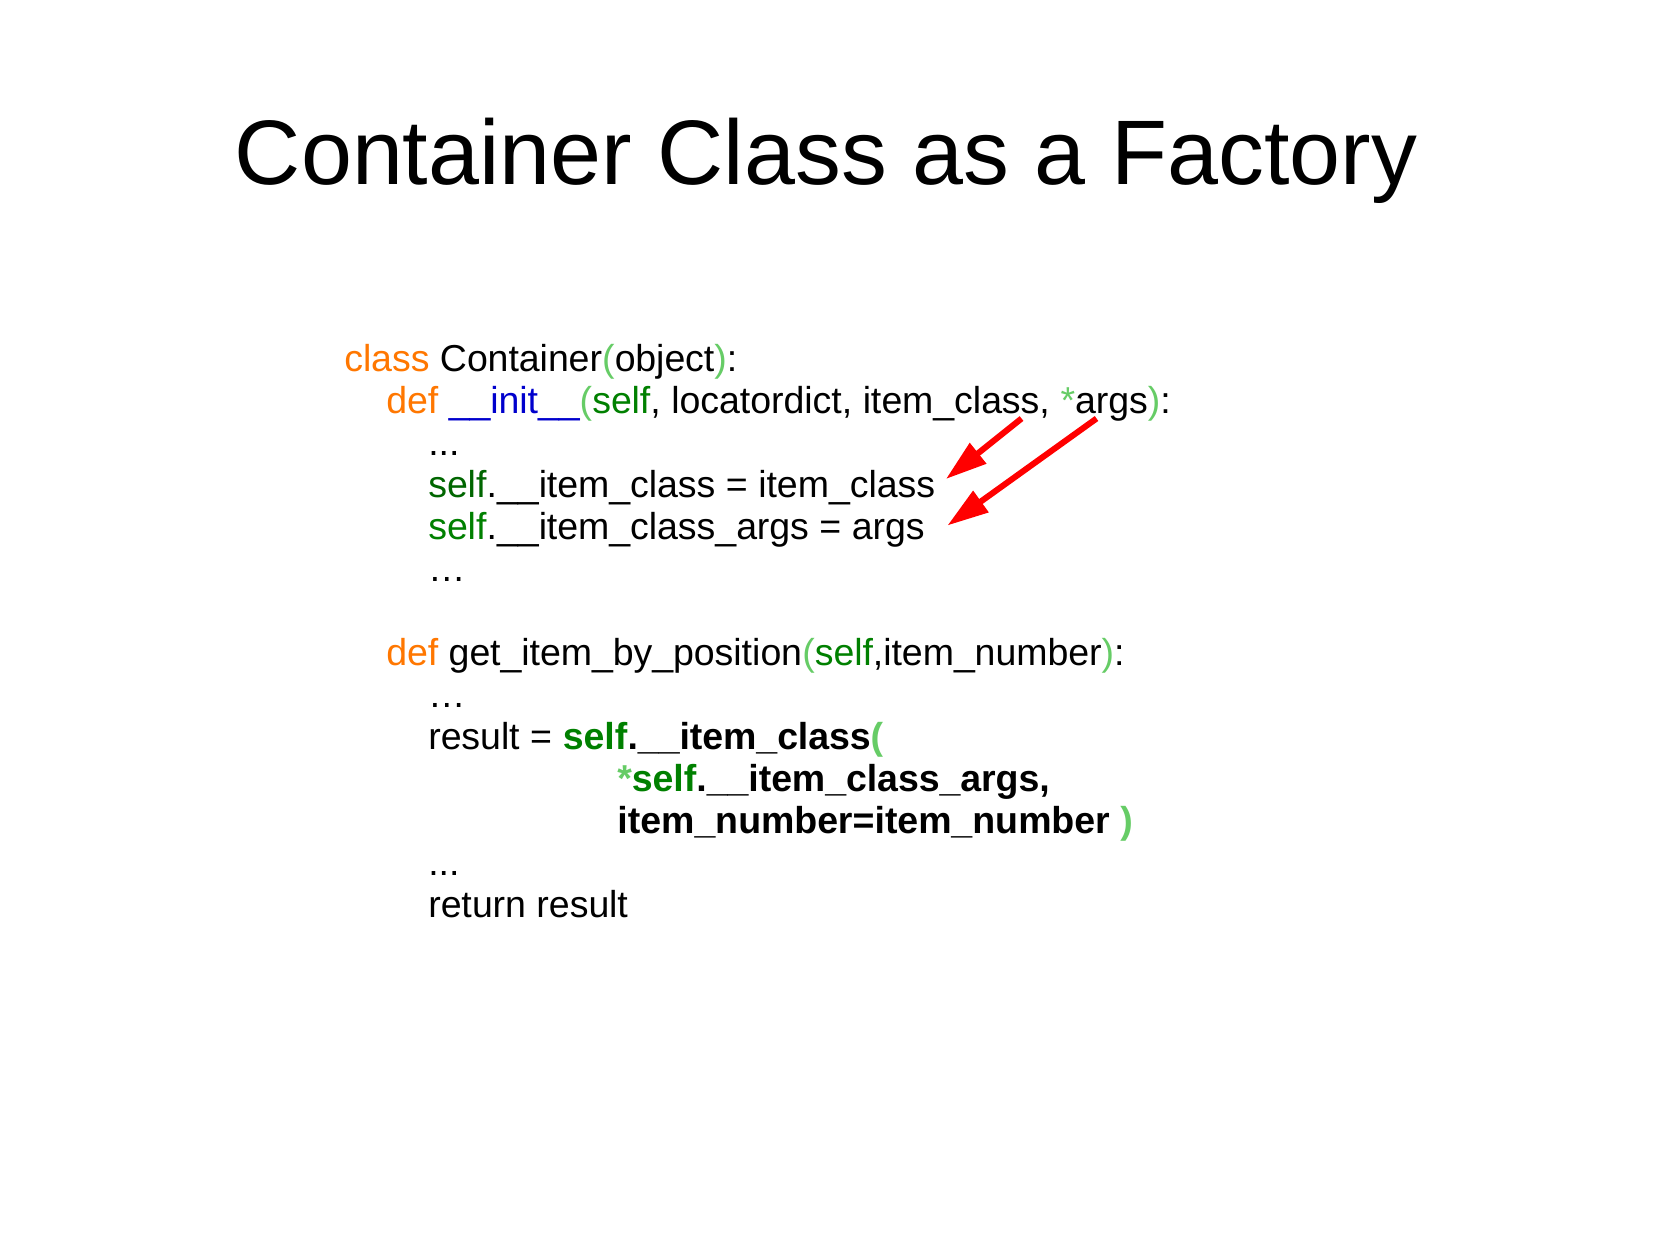

# Container Class as a Factory
class Container(object):
 def __init__(self, locatordict, item_class, *args):
 ...
 self.__item_class = item_class
 self.__item_class_args = args
 …
 def get_item_by_position(self,item_number):
 …
 result = self.__item_class(
 *self.__item_class_args,
 item_number=item_number )
 ...
 return result